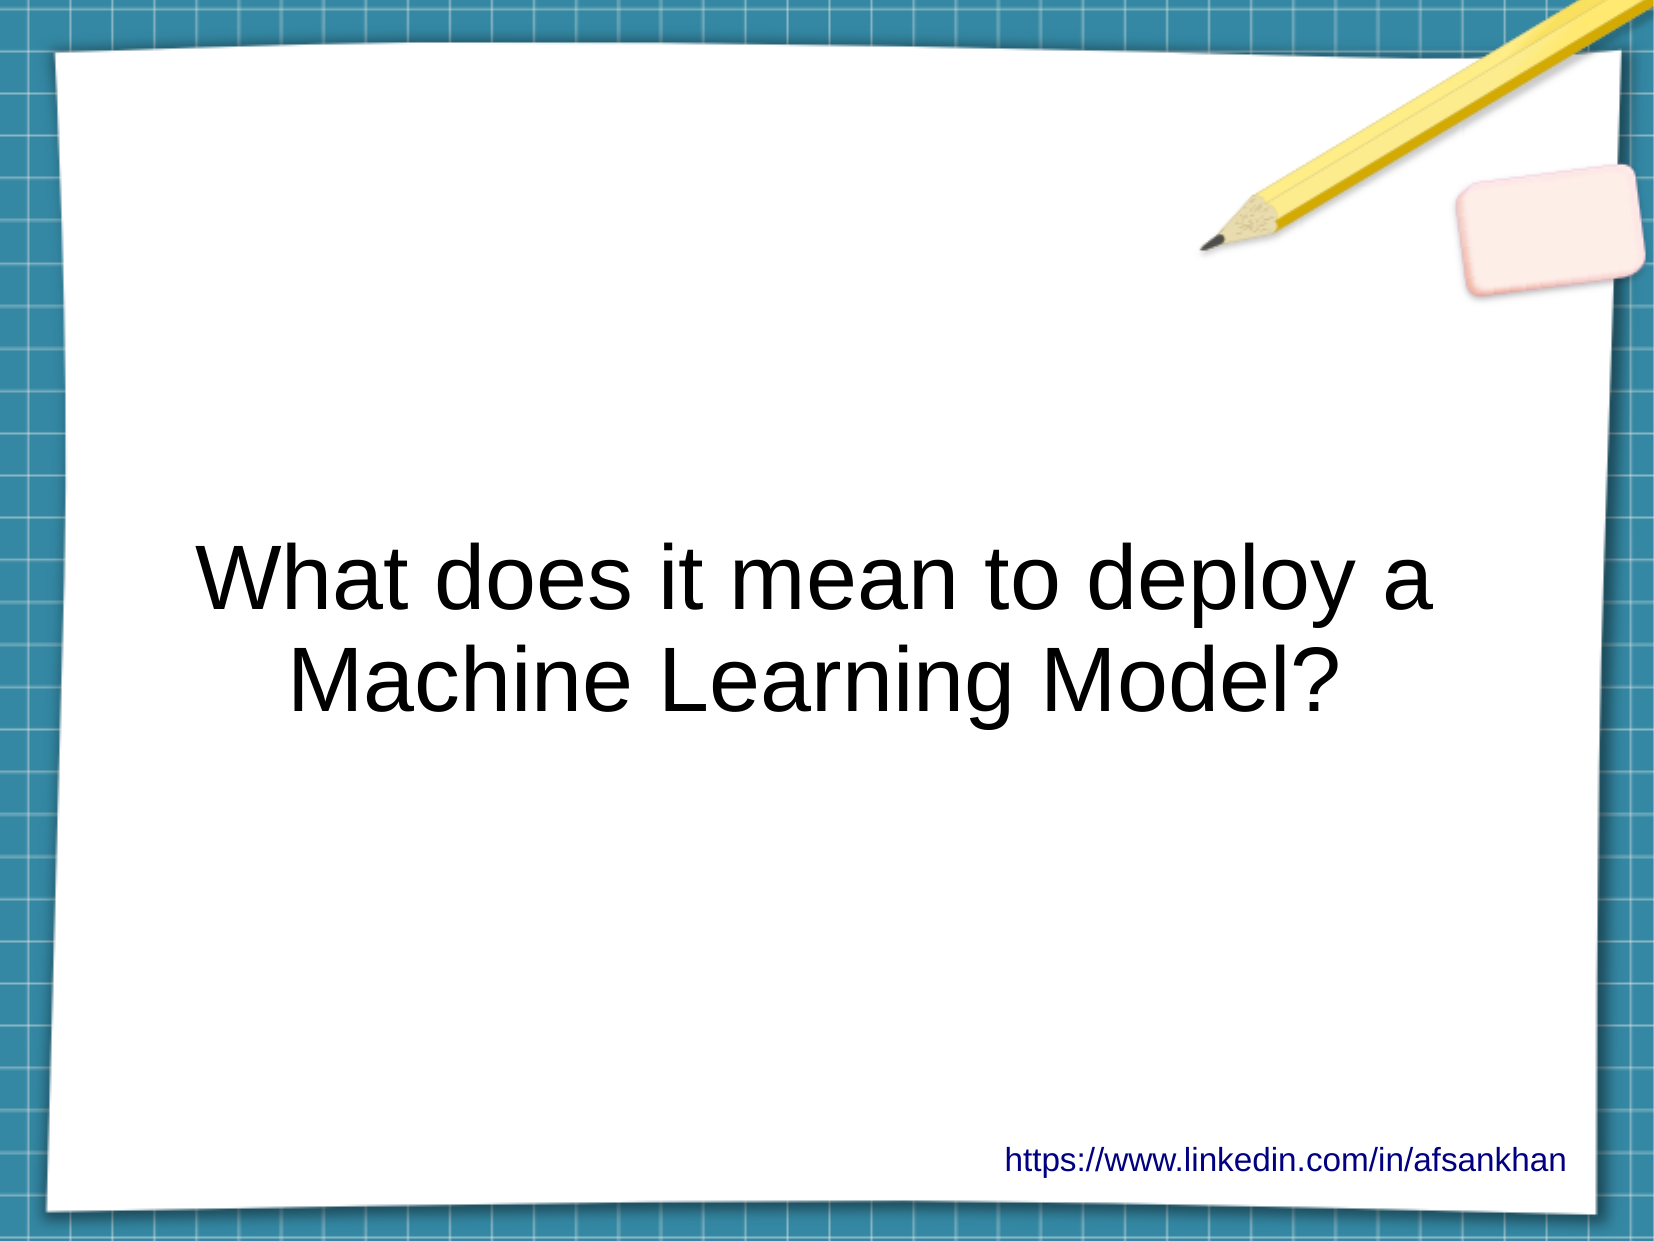

# What does it mean to deploy a Machine Learning Model?
https://www.linkedin.com/in/afsankhan